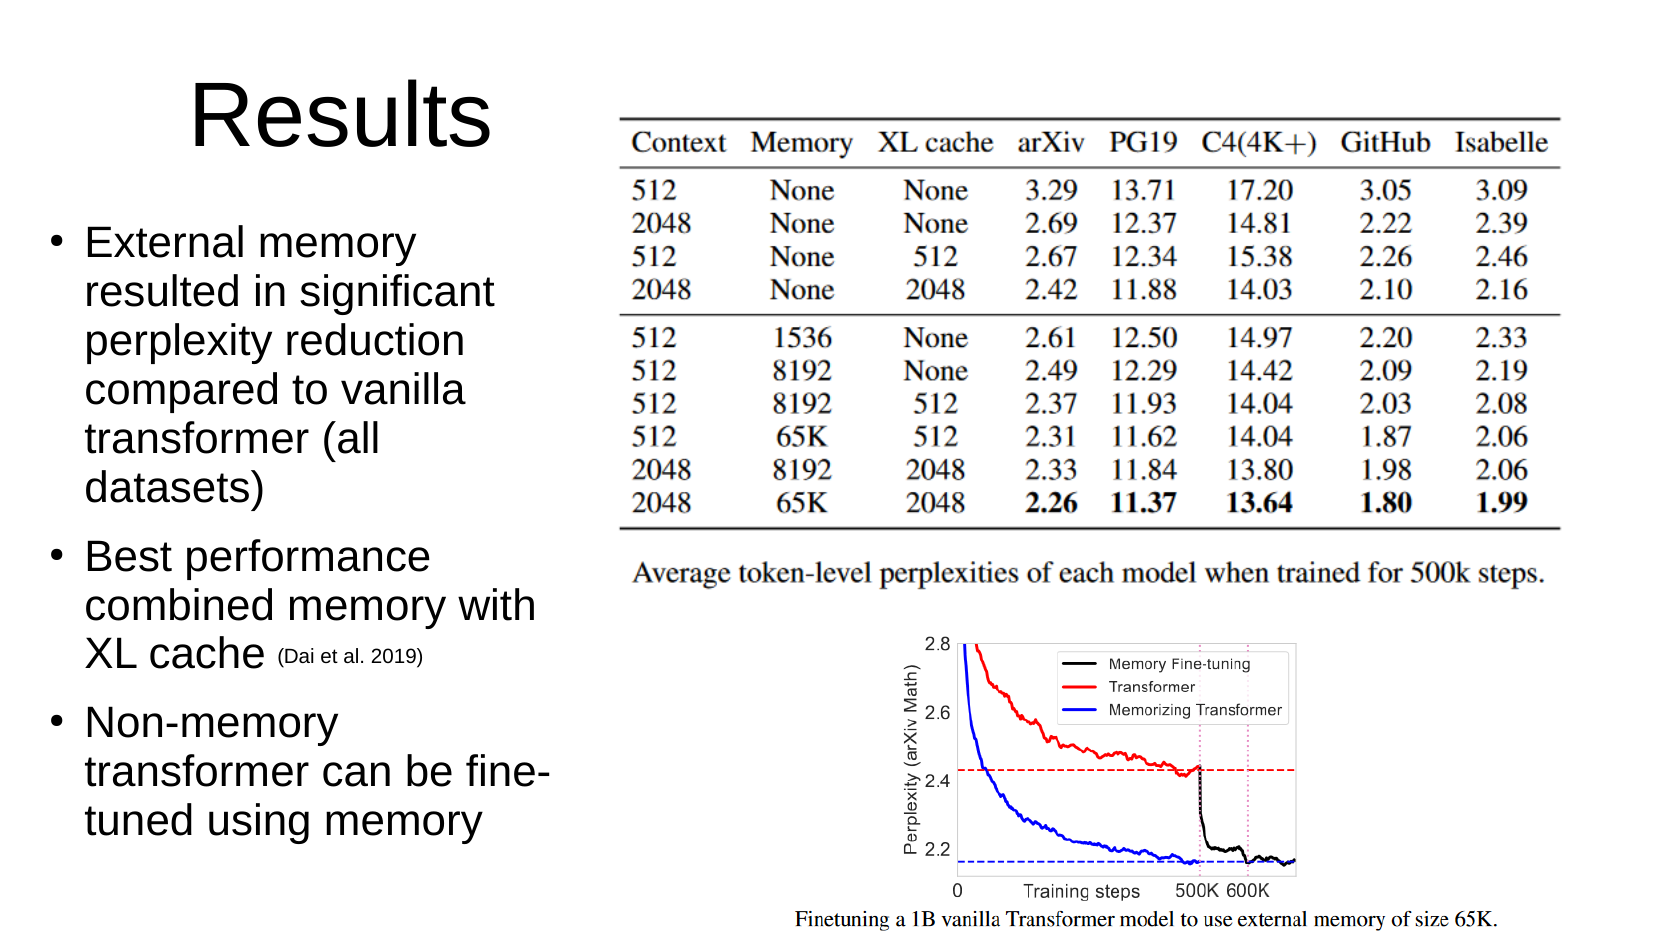

# Results
External memory resulted in significant perplexity reduction compared to vanilla transformer (all datasets)
Best performance combined memory with XL cache
Non-memory transformer can be fine-tuned using memory
(Dai et al. 2019)